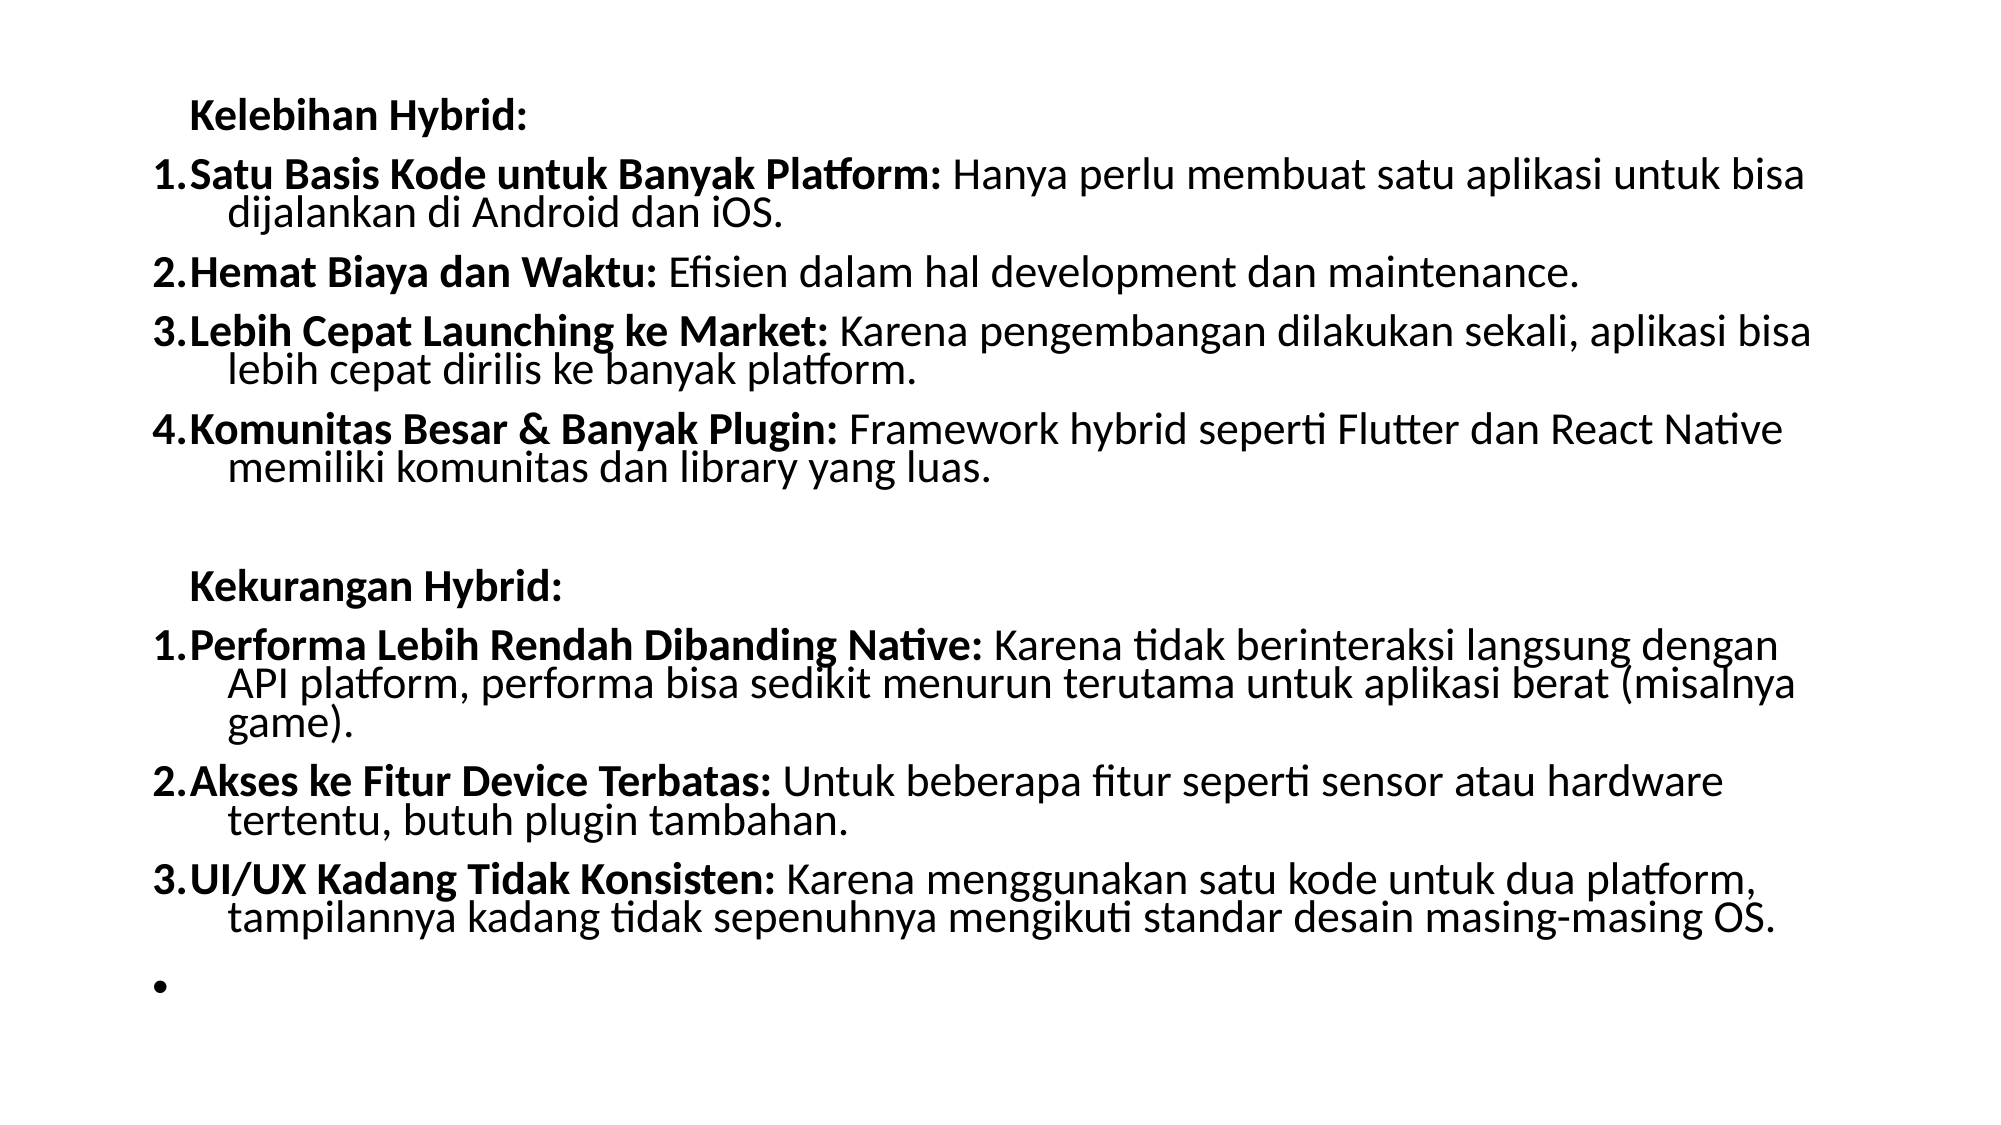

# Kelebihan Hybrid:
Satu Basis Kode untuk Banyak Platform: Hanya perlu membuat satu aplikasi untuk bisa dijalankan di Android dan iOS.
Hemat Biaya dan Waktu: Efisien dalam hal development dan maintenance.
Lebih Cepat Launching ke Market: Karena pengembangan dilakukan sekali, aplikasi bisa lebih cepat dirilis ke banyak platform.
Komunitas Besar & Banyak Plugin: Framework hybrid seperti Flutter dan React Native memiliki komunitas dan library yang luas.
Kekurangan Hybrid:
Performa Lebih Rendah Dibanding Native: Karena tidak berinteraksi langsung dengan API platform, performa bisa sedikit menurun terutama untuk aplikasi berat (misalnya game).
Akses ke Fitur Device Terbatas: Untuk beberapa fitur seperti sensor atau hardware tertentu, butuh plugin tambahan.
UI/UX Kadang Tidak Konsisten: Karena menggunakan satu kode untuk dua platform, tampilannya kadang tidak sepenuhnya mengikuti standar desain masing-masing OS.